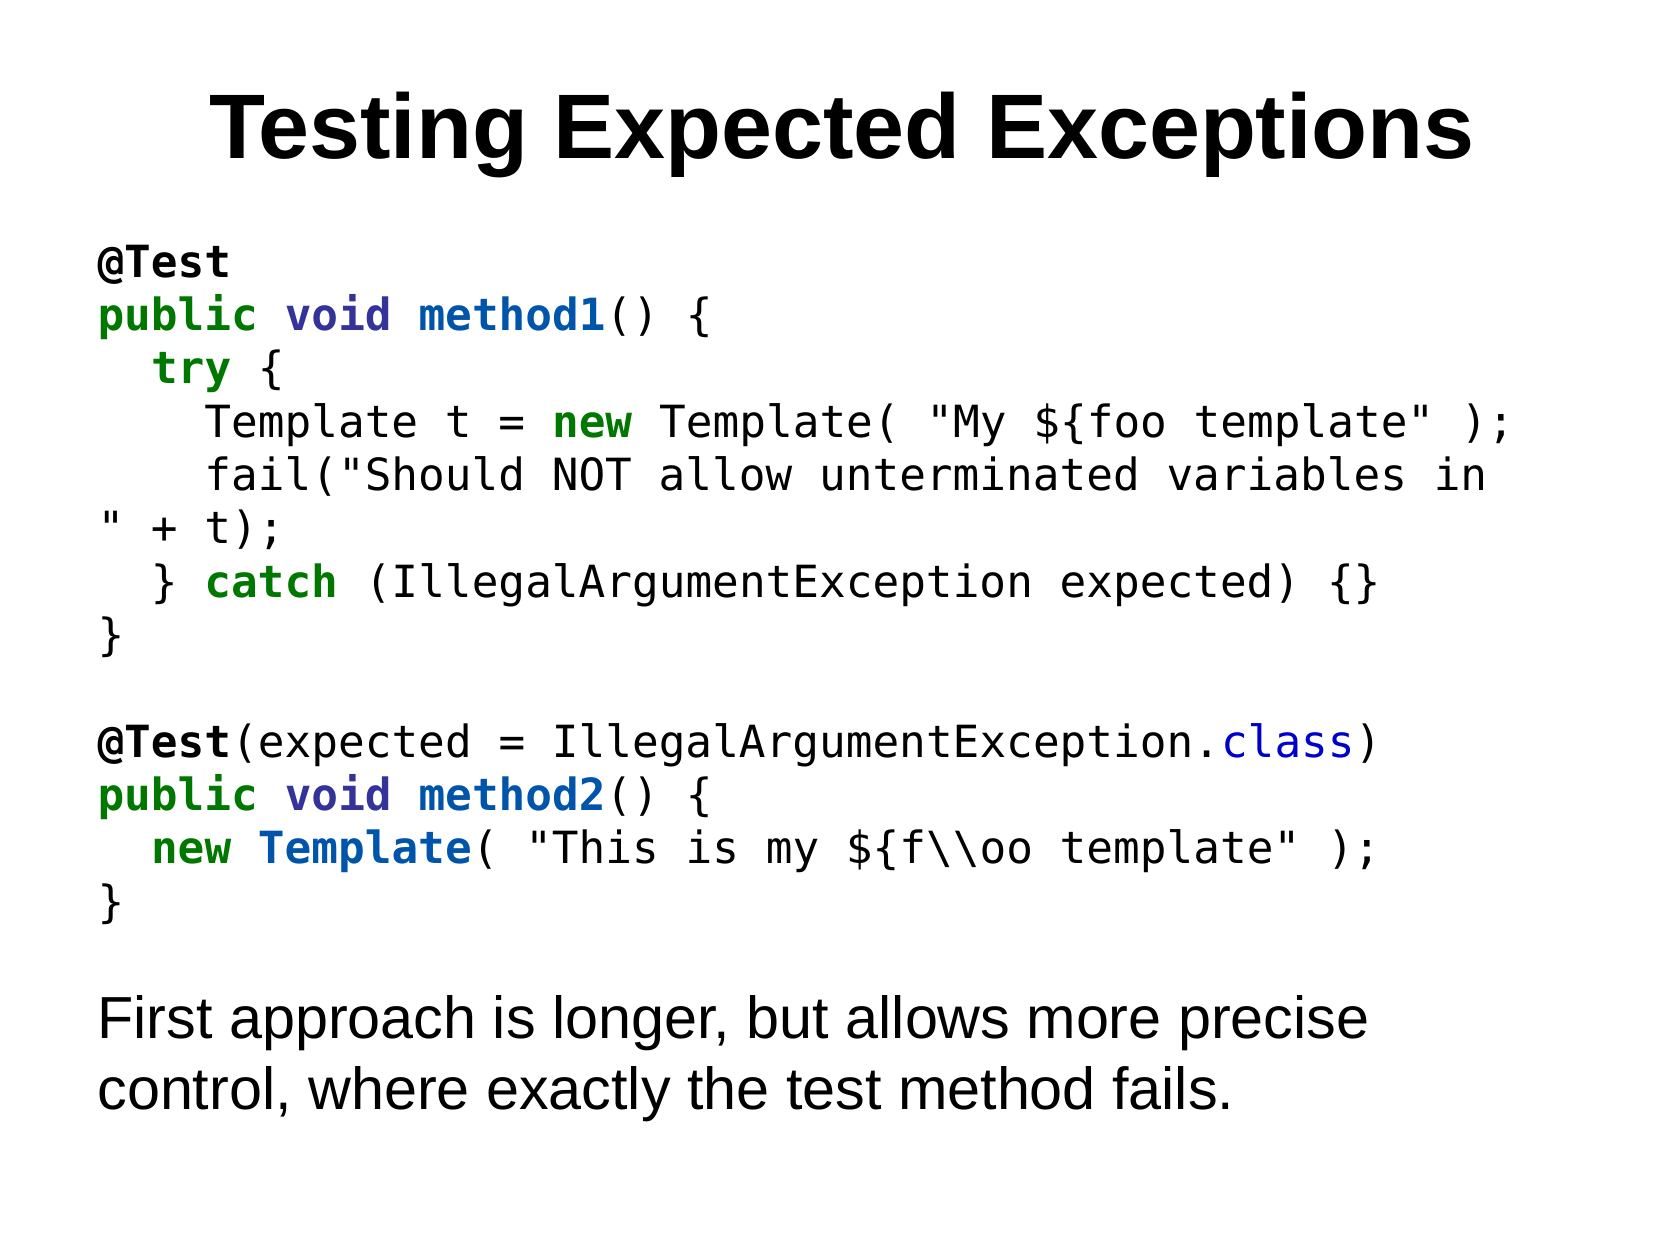

# Testing Expected Exceptions
@Test
public void method1() {
 try {
 Template t = new Template( "My ${foo template" );
 fail("Should NOT allow unterminated variables in " + t);
 } catch (IllegalArgumentException expected) {}
}
@Test(expected = IllegalArgumentException.class)
public void method2() {
 new Template( "This is my ${f\\oo template" );
}
First approach is longer, but allows more precise control, where exactly the test method fails.